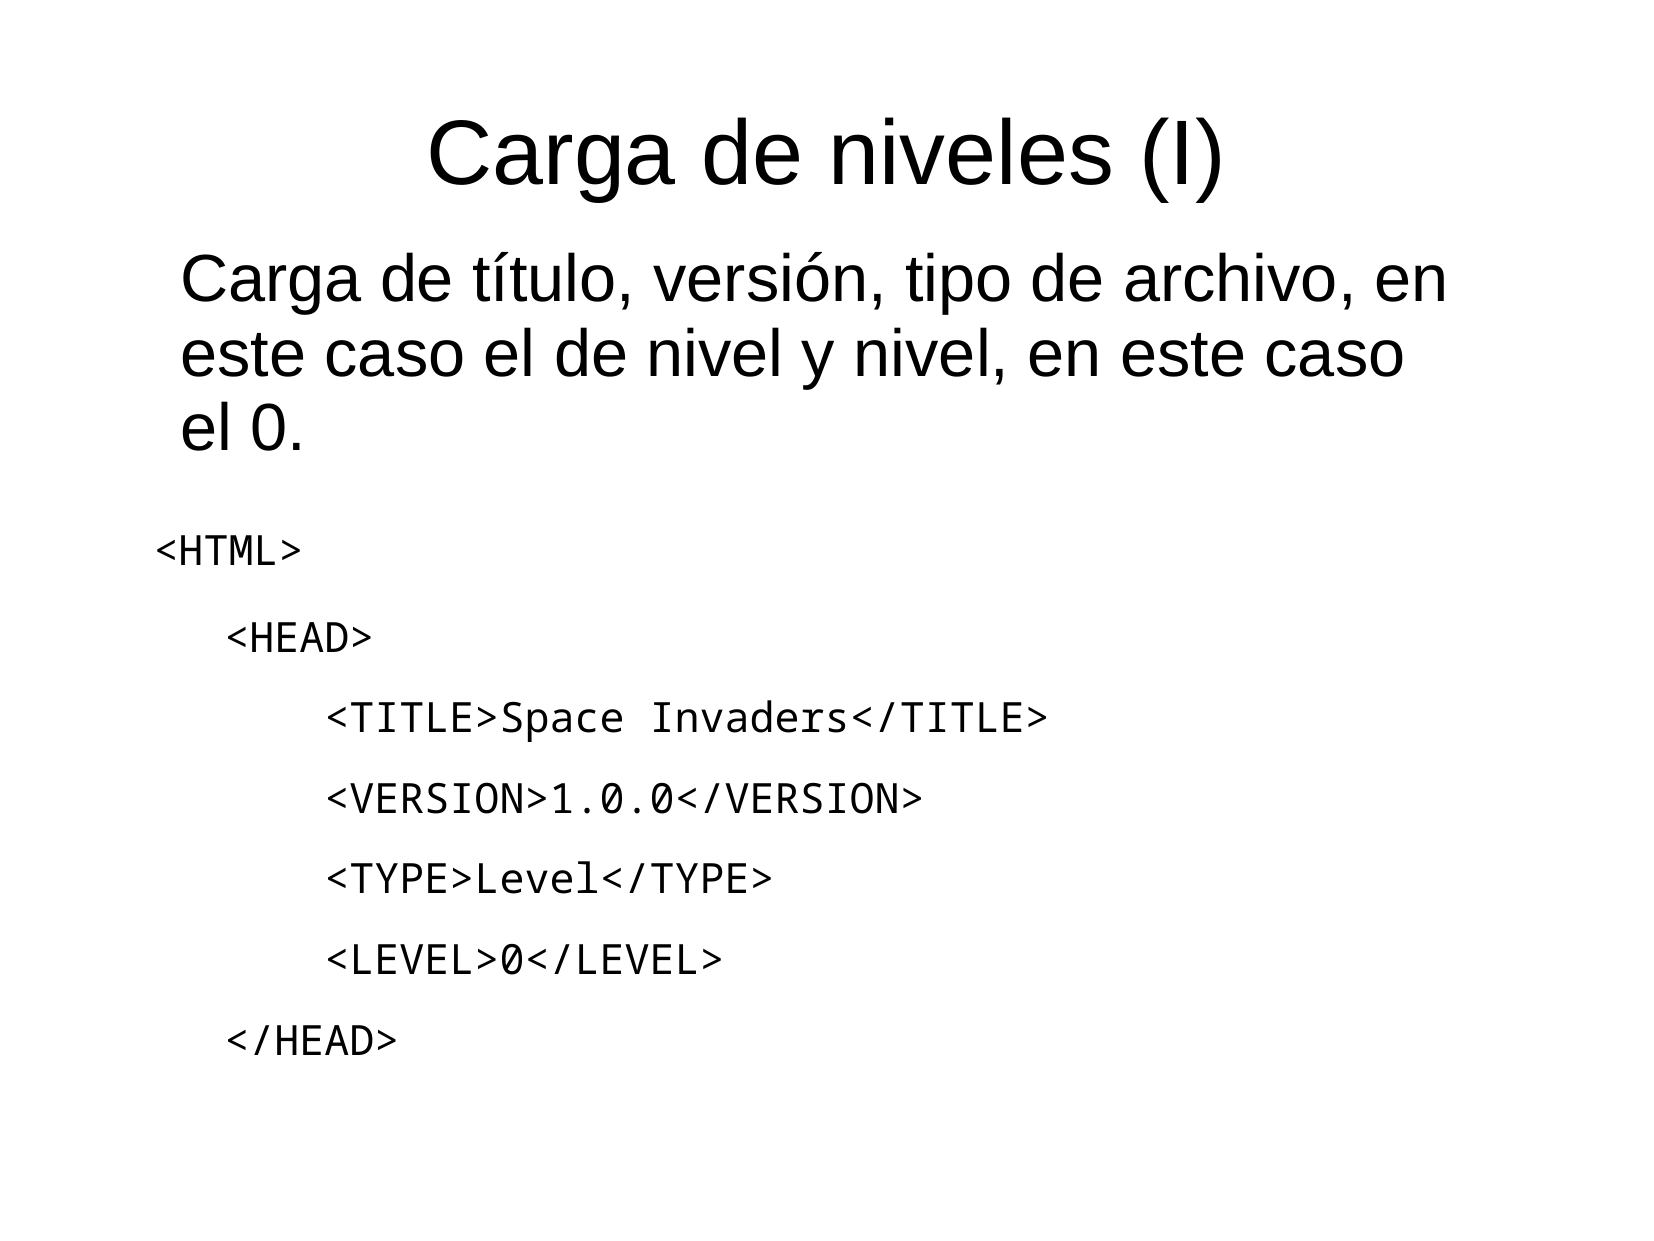

# Carga de niveles (I)
Carga de título, versión, tipo de archivo, en este caso el de nivel y nivel, en este caso el 0.
<HTML>
<HEAD>
 <TITLE>Space Invaders</TITLE>
 <VERSION>1.0.0</VERSION>
 <TYPE>Level</TYPE>
 <LEVEL>0</LEVEL>
</HEAD>